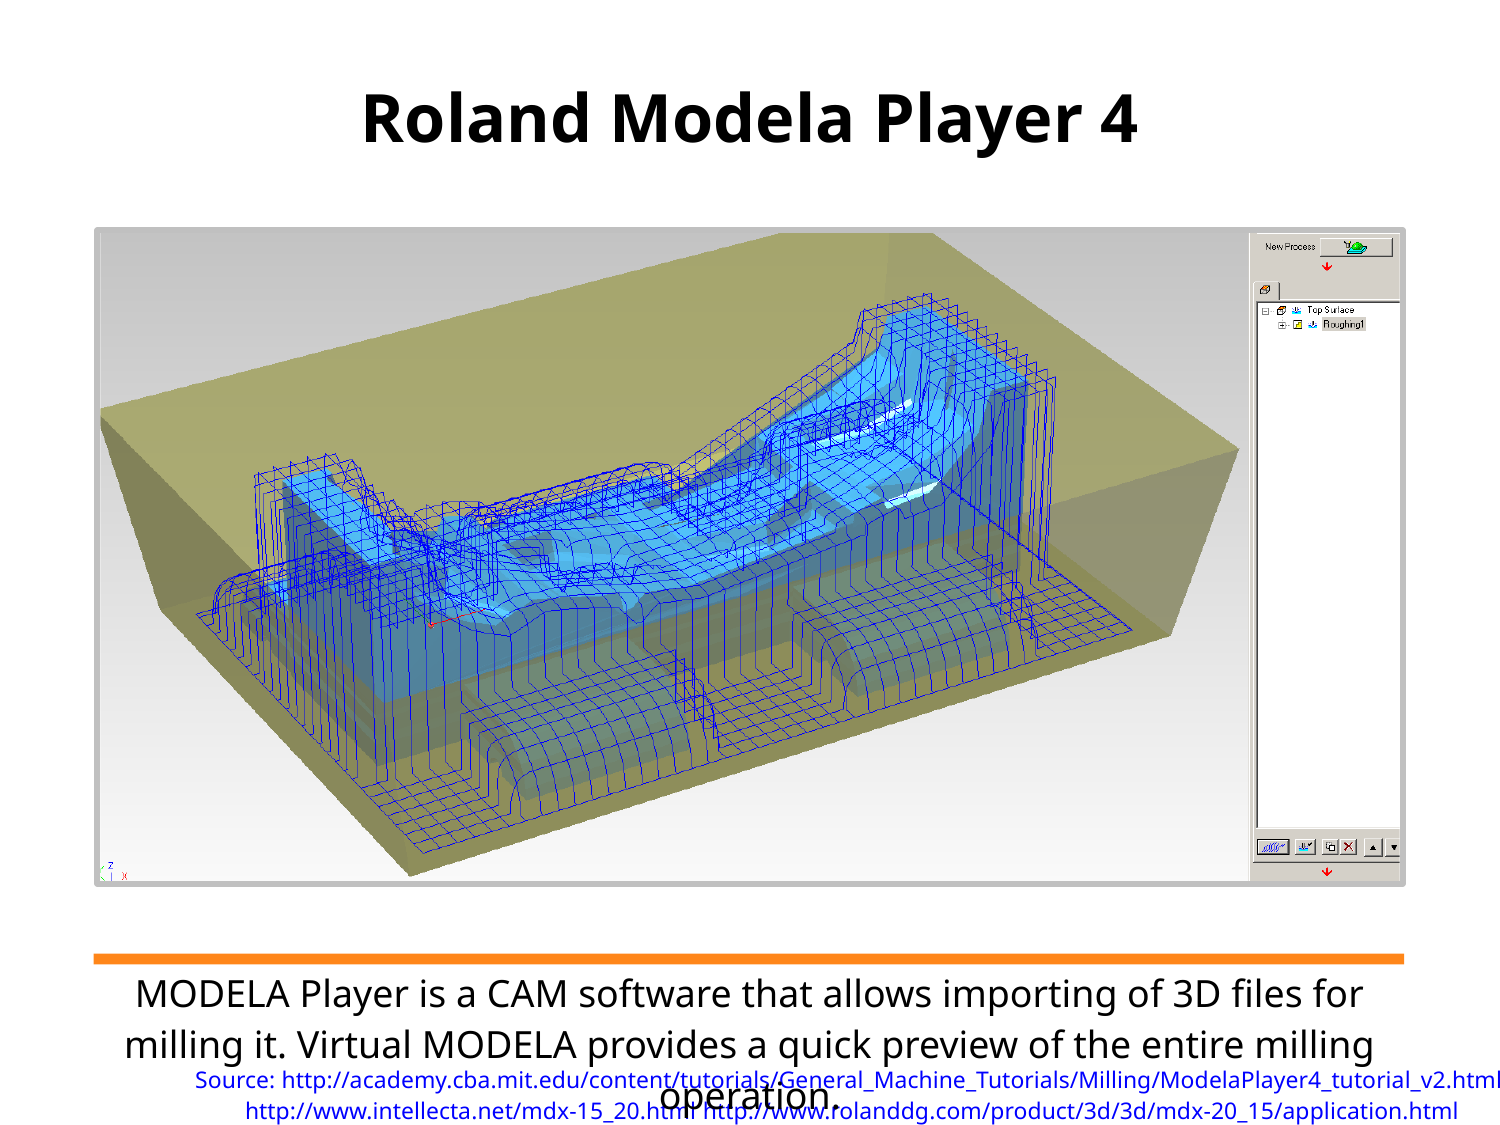

# Roland Modela Player 4
MODELA Player is a CAM software that allows importing of 3D files for milling it. Virtual MODELA provides a quick preview of the entire milling operation.
Source: http://academy.cba.mit.edu/content/tutorials/General_Machine_Tutorials/Milling/ModelaPlayer4_tutorial_v2.html
http://www.intellecta.net/mdx-15_20.html http://www.rolanddg.com/product/3d/3d/mdx-20_15/application.html